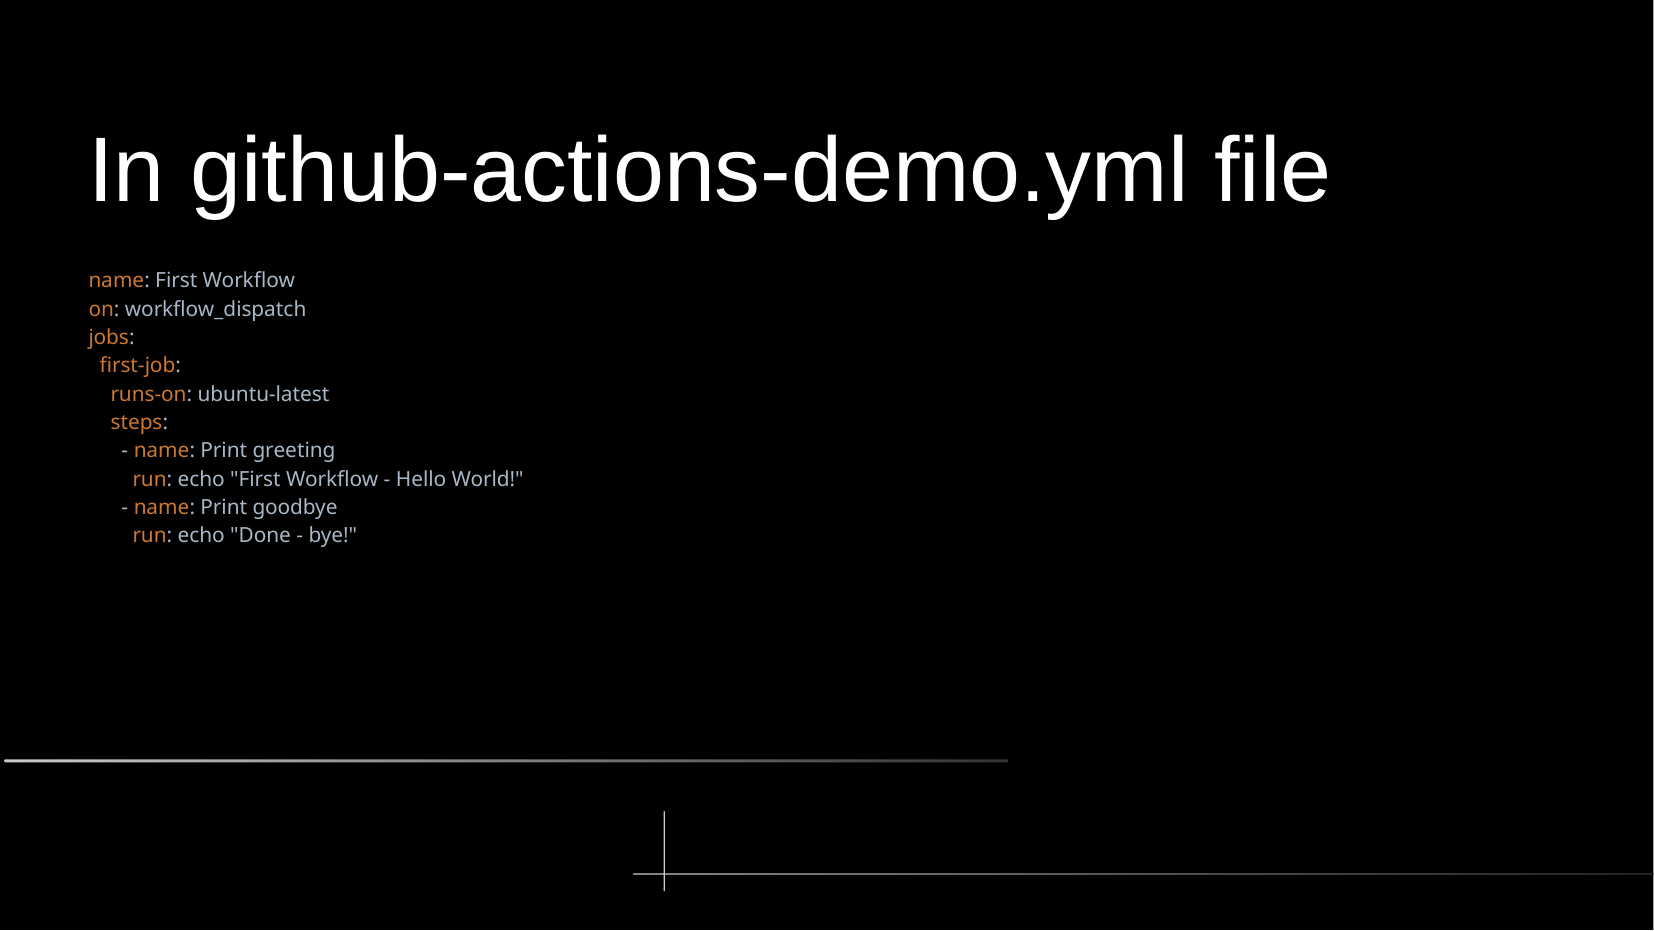

# In github-actions-demo.yml file
name: First Workflow
on: workflow_dispatch
jobs:
 first-job:
 runs-on: ubuntu-latest
 steps:
 - name: Print greeting
 run: echo "First Workflow - Hello World!"
 - name: Print goodbye
 run: echo "Done - bye!"